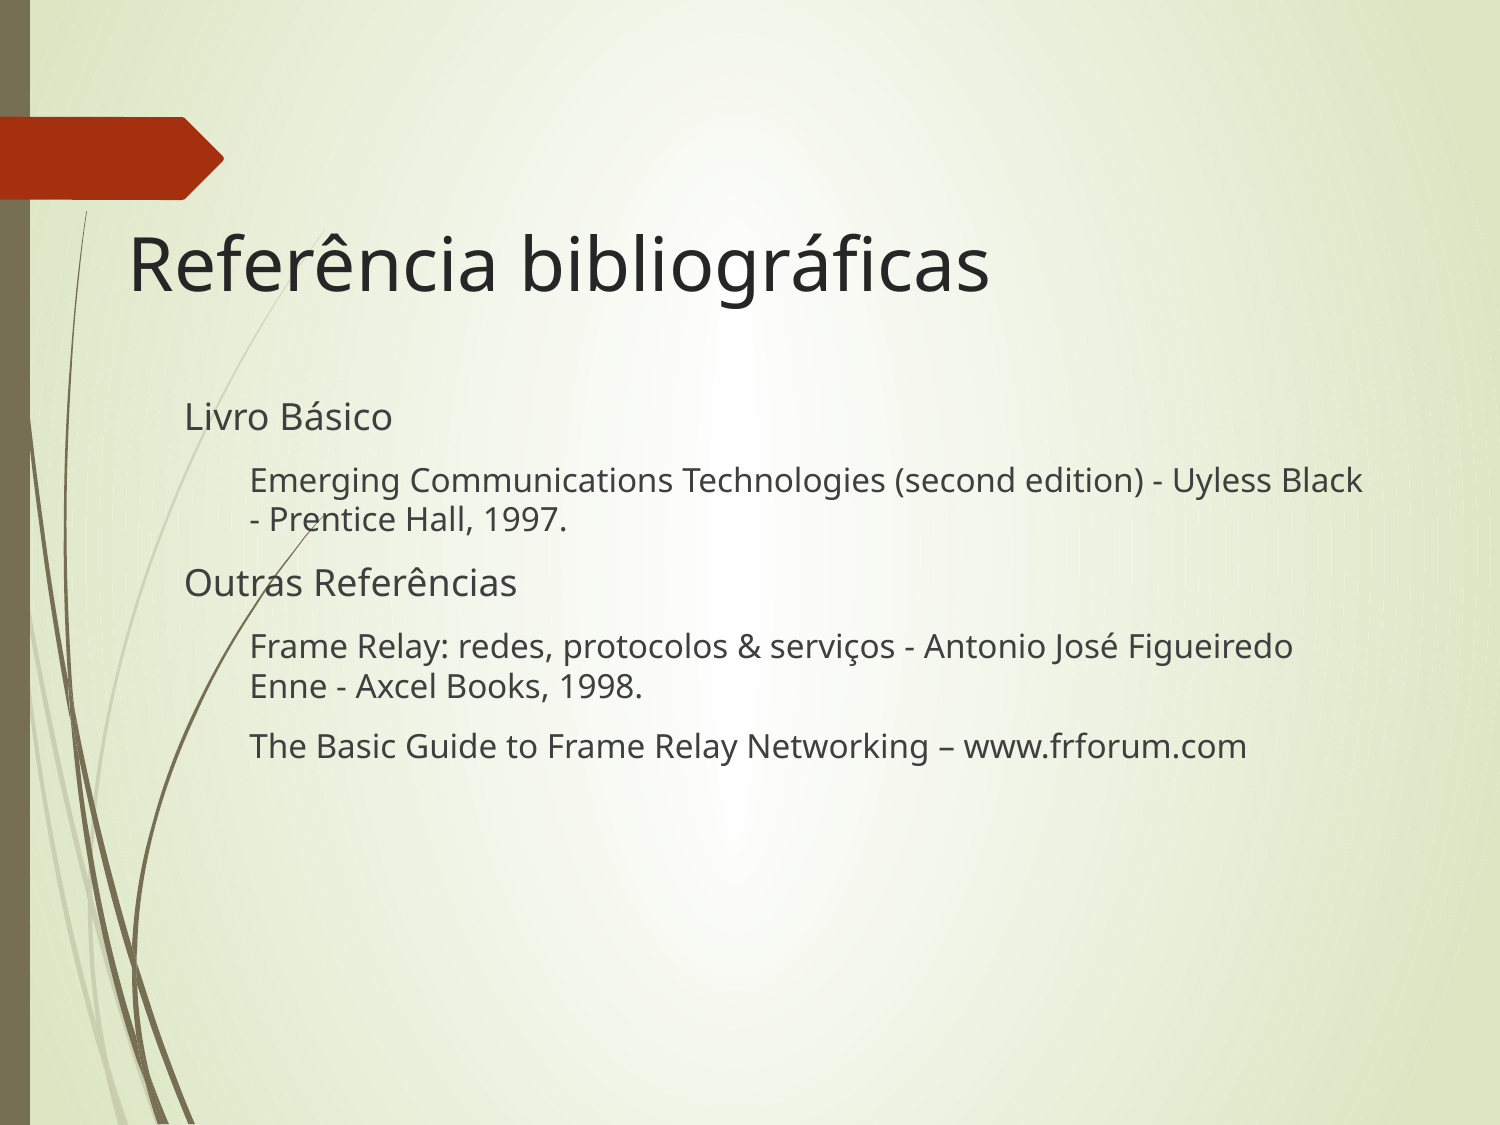

# Referência bibliográficas
Livro Básico
Emerging Communications Technologies (second edition) - Uyless Black - Prentice Hall, 1997.
Outras Referências
Frame Relay: redes, protocolos & serviços - Antonio José Figueiredo Enne - Axcel Books, 1998.
The Basic Guide to Frame Relay Networking – www.frforum.com